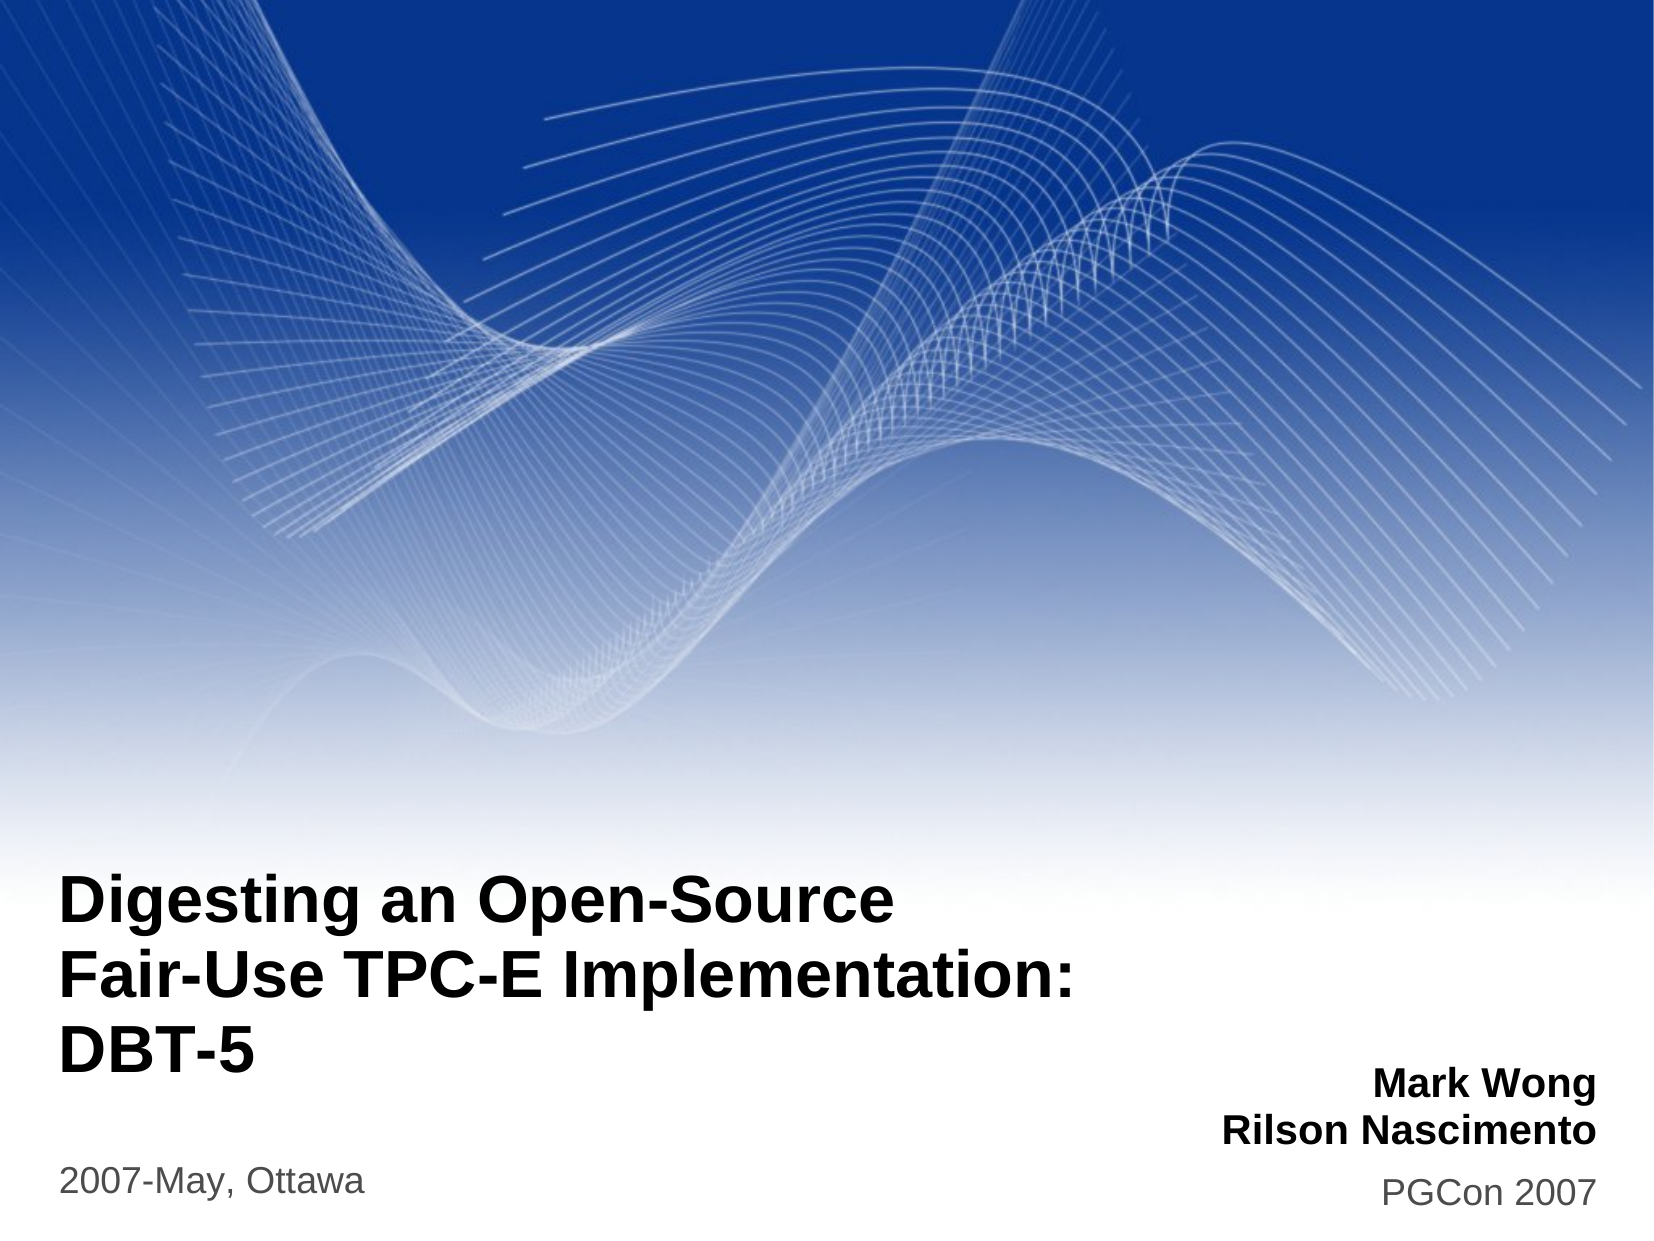

# Digesting an Open-Source Fair-Use TPC-E Implementation: DBT-5